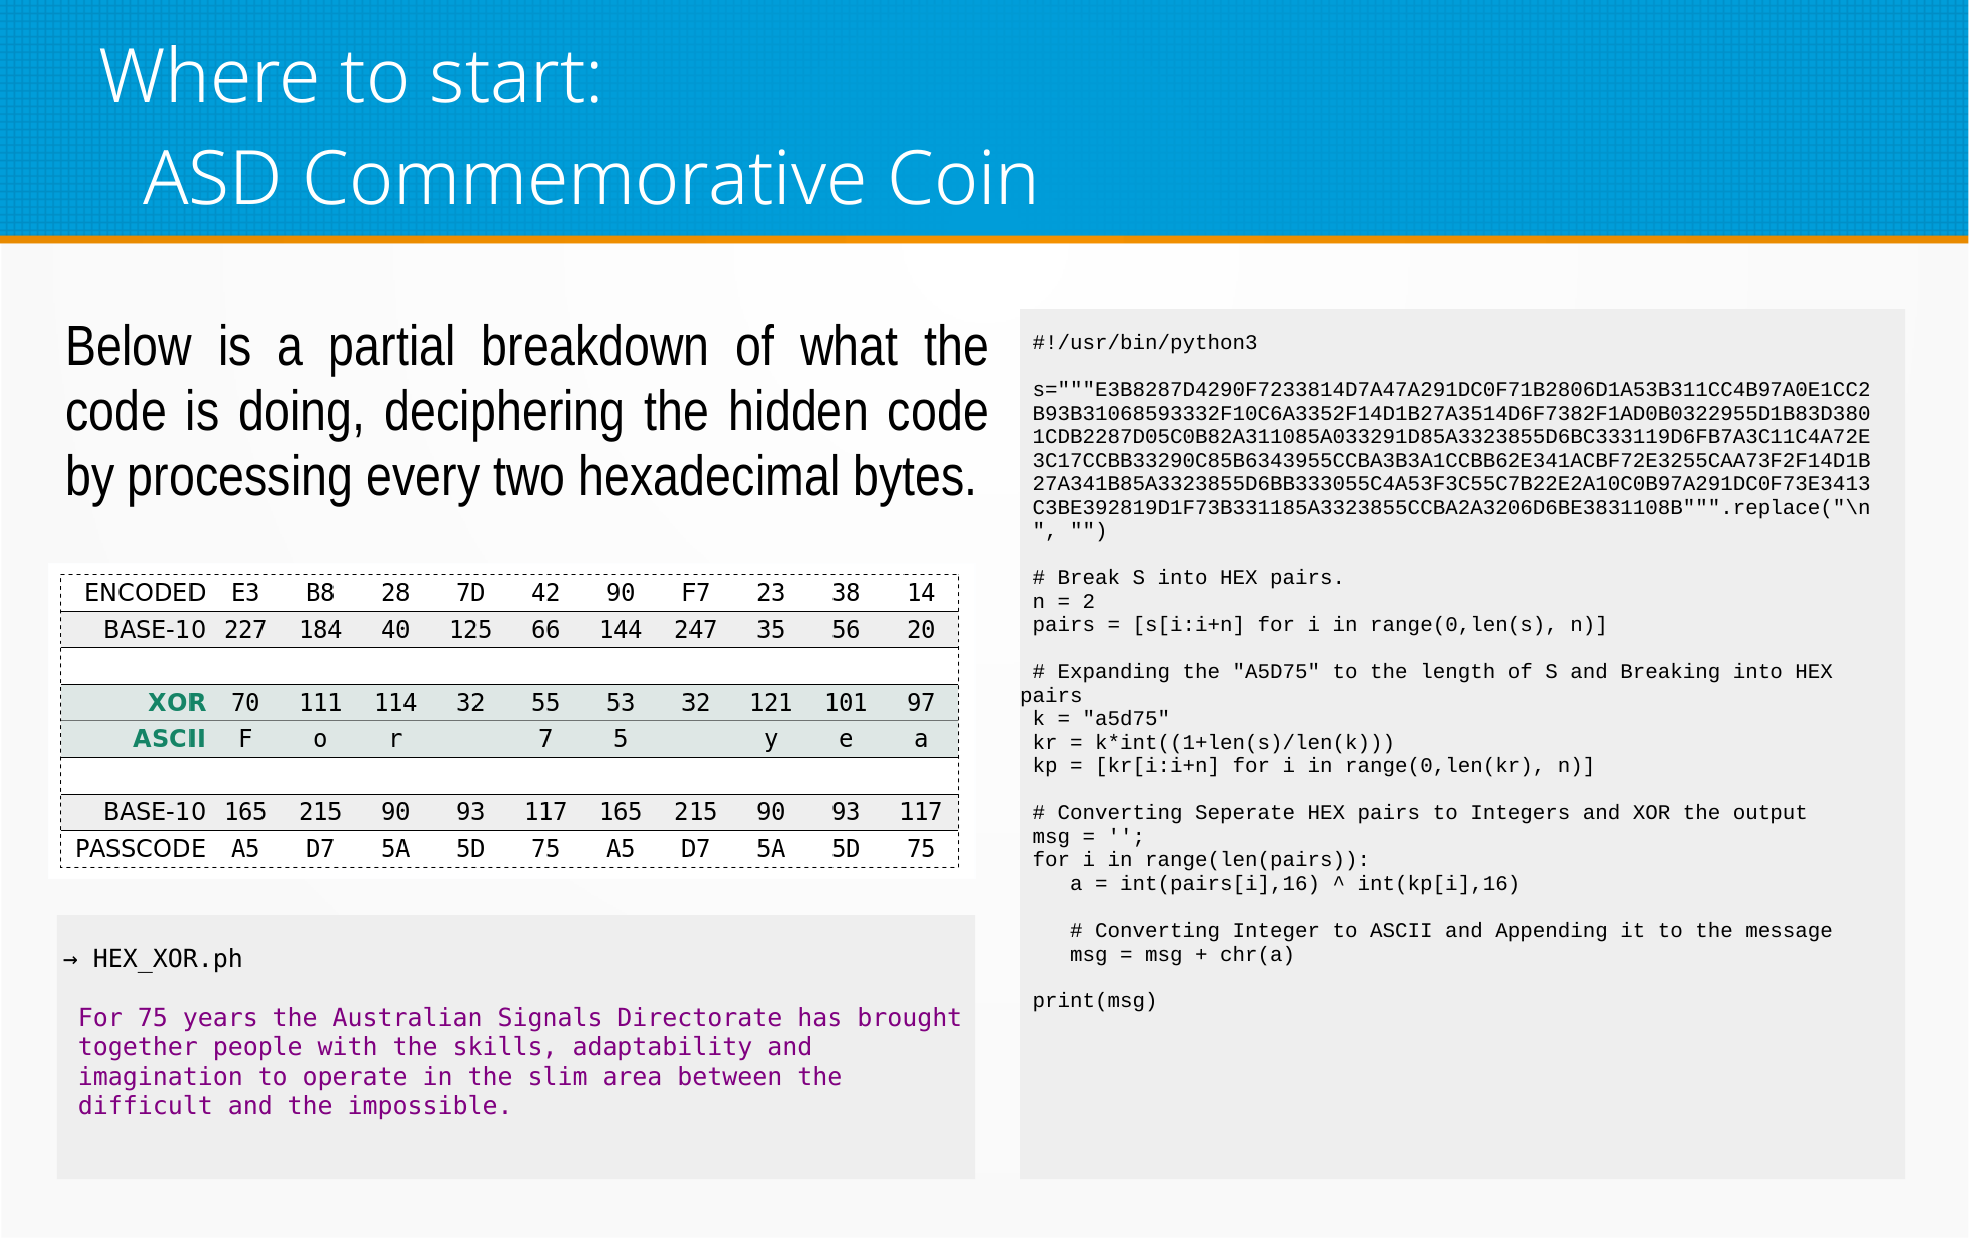

# Where to start: ASD Commemorative Coin
 #!/usr/bin/python3
 s="""E3B8287D4290F7233814D7A47A291DC0F71B2806D1A53B311CC4B97A0E1CC2
 B93B31068593332F10C6A3352F14D1B27A3514D6F7382F1AD0B0322955D1B83D380
 1CDB2287D05C0B82A311085A033291D85A3323855D6BC333119D6FB7A3C11C4A72E
 3C17CCBB33290C85B6343955CCBA3B3A1CCBB62E341ACBF72E3255CAA73F2F14D1B
 27A341B85A3323855D6BB333055C4A53F3C55C7B22E2A10C0B97A291DC0F73E3413
 C3BE392819D1F73B331185A3323855CCBA2A3206D6BE3831108B""".replace("\n
 ", "")
 # Break S into HEX pairs.
 n = 2
 pairs = [s[i:i+n] for i in range(0,len(s), n)]
 # Expanding the "A5D75" to the length of S and Breaking into HEX pairs
 k = "a5d75"
 kr = k*int((1+len(s)/len(k)))
 kp = [kr[i:i+n] for i in range(0,len(kr), n)]
 # Converting Seperate HEX pairs to Integers and XOR the output
 msg = '';
 for i in range(len(pairs)):
 a = int(pairs[i],16) ^ int(kp[i],16)
 # Converting Integer to ASCII and Appending it to the message
 msg = msg + chr(a)
 print(msg)
Below is a partial breakdown of what the code is doing, deciphering the hidden code by processing every two hexadecimal bytes.
→ HEX_XOR.ph
 For 75 years the Australian Signals Directorate has brought
 together people with the skills, adaptability and
 imagination to operate in the slim area between the
 difficult and the impossible.